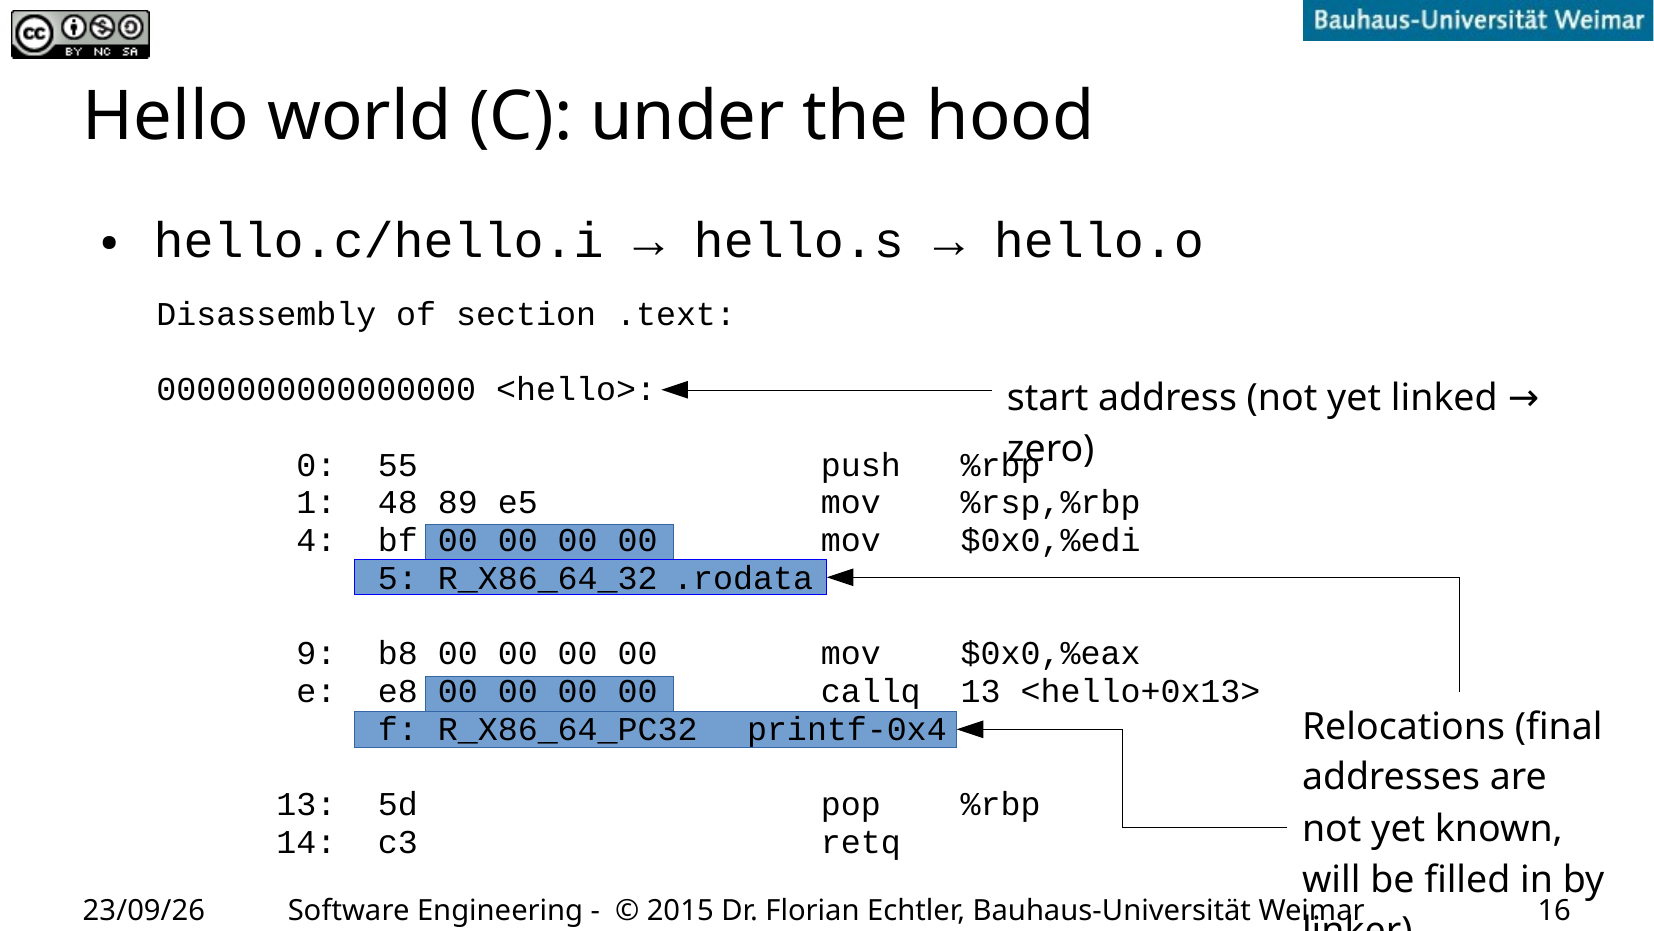

# Hello world (C): under the hood
hello.c/hello.i → hello.s → hello.o
Disassembly of section .text:
0000000000000000 <hello>:
 0:	55 	push %rbp
 1:	48 89 e5 	mov %rsp,%rbp
 4:	bf 00 00 00 00 	mov $0x0,%edi
			5: R_X86_64_32	.rodata
 9:	b8 00 00 00 00 	mov $0x0,%eax
 e:	e8 00 00 00 00 	callq 13 <hello+0x13>
			f: R_X86_64_PC32	printf-0x4
 13:	5d 	pop %rbp
 14:	c3 	retq
start address (not yet linked → zero)
Relocations (final addresses are not yet known, will be filled in by linker)
Software Engineering - © 2015 Dr. Florian Echtler, Bauhaus-Universität Weimar
16